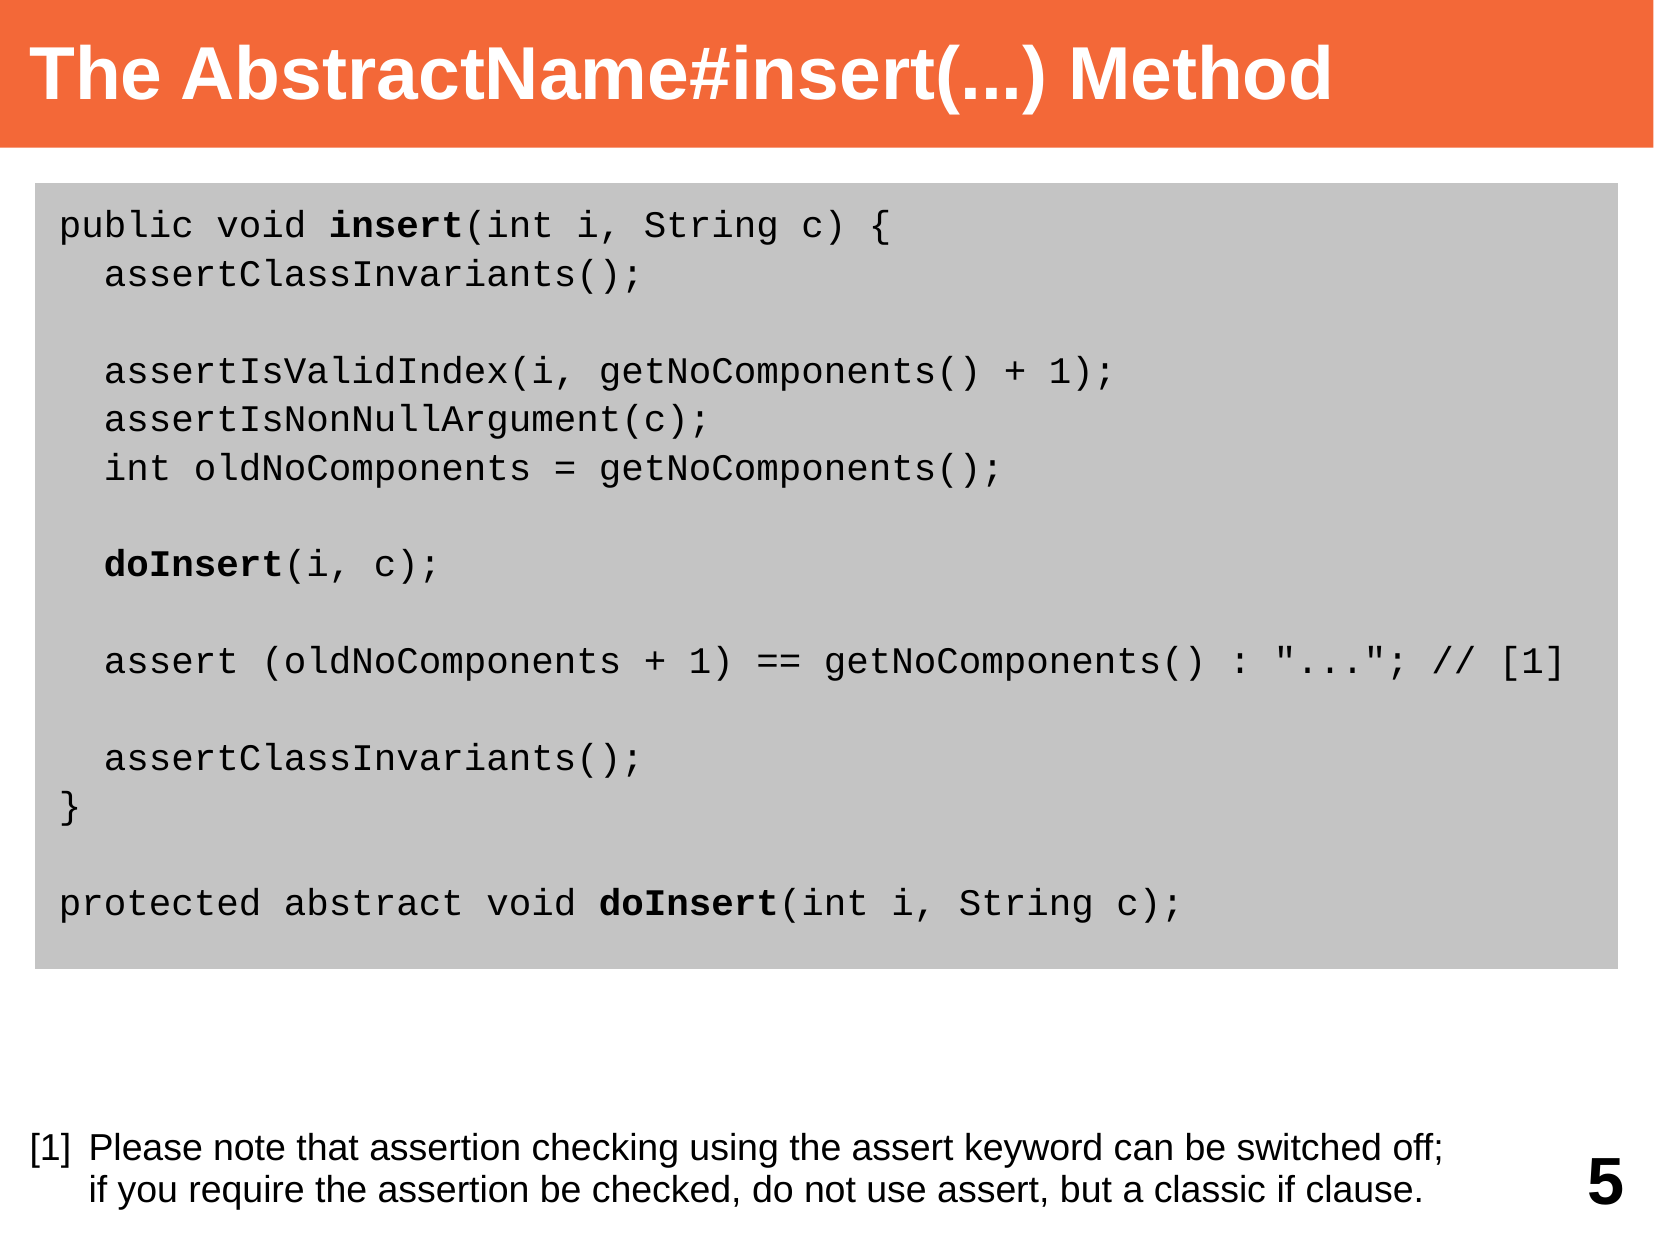

# The AbstractName#insert(...) Method
public void insert(int i, String c) {
 assertClassInvariants();
 assertIsValidIndex(i, getNoComponents() + 1);
 assertIsNonNullArgument(c);
 int oldNoComponents = getNoComponents();
 doInsert(i, c);
 assert (oldNoComponents + 1) == getNoComponents() : "..."; // [1]
 assertClassInvariants();
}
protected abstract void doInsert(int i, String c);
[1]	Please note that assertion checking using the assert keyword can be switched off;
if you require the assertion be checked, do not use assert, but a classic if clause.
Advanced Design and Programming
5
© 2018 Dirk Riehle - All Rights Reserved